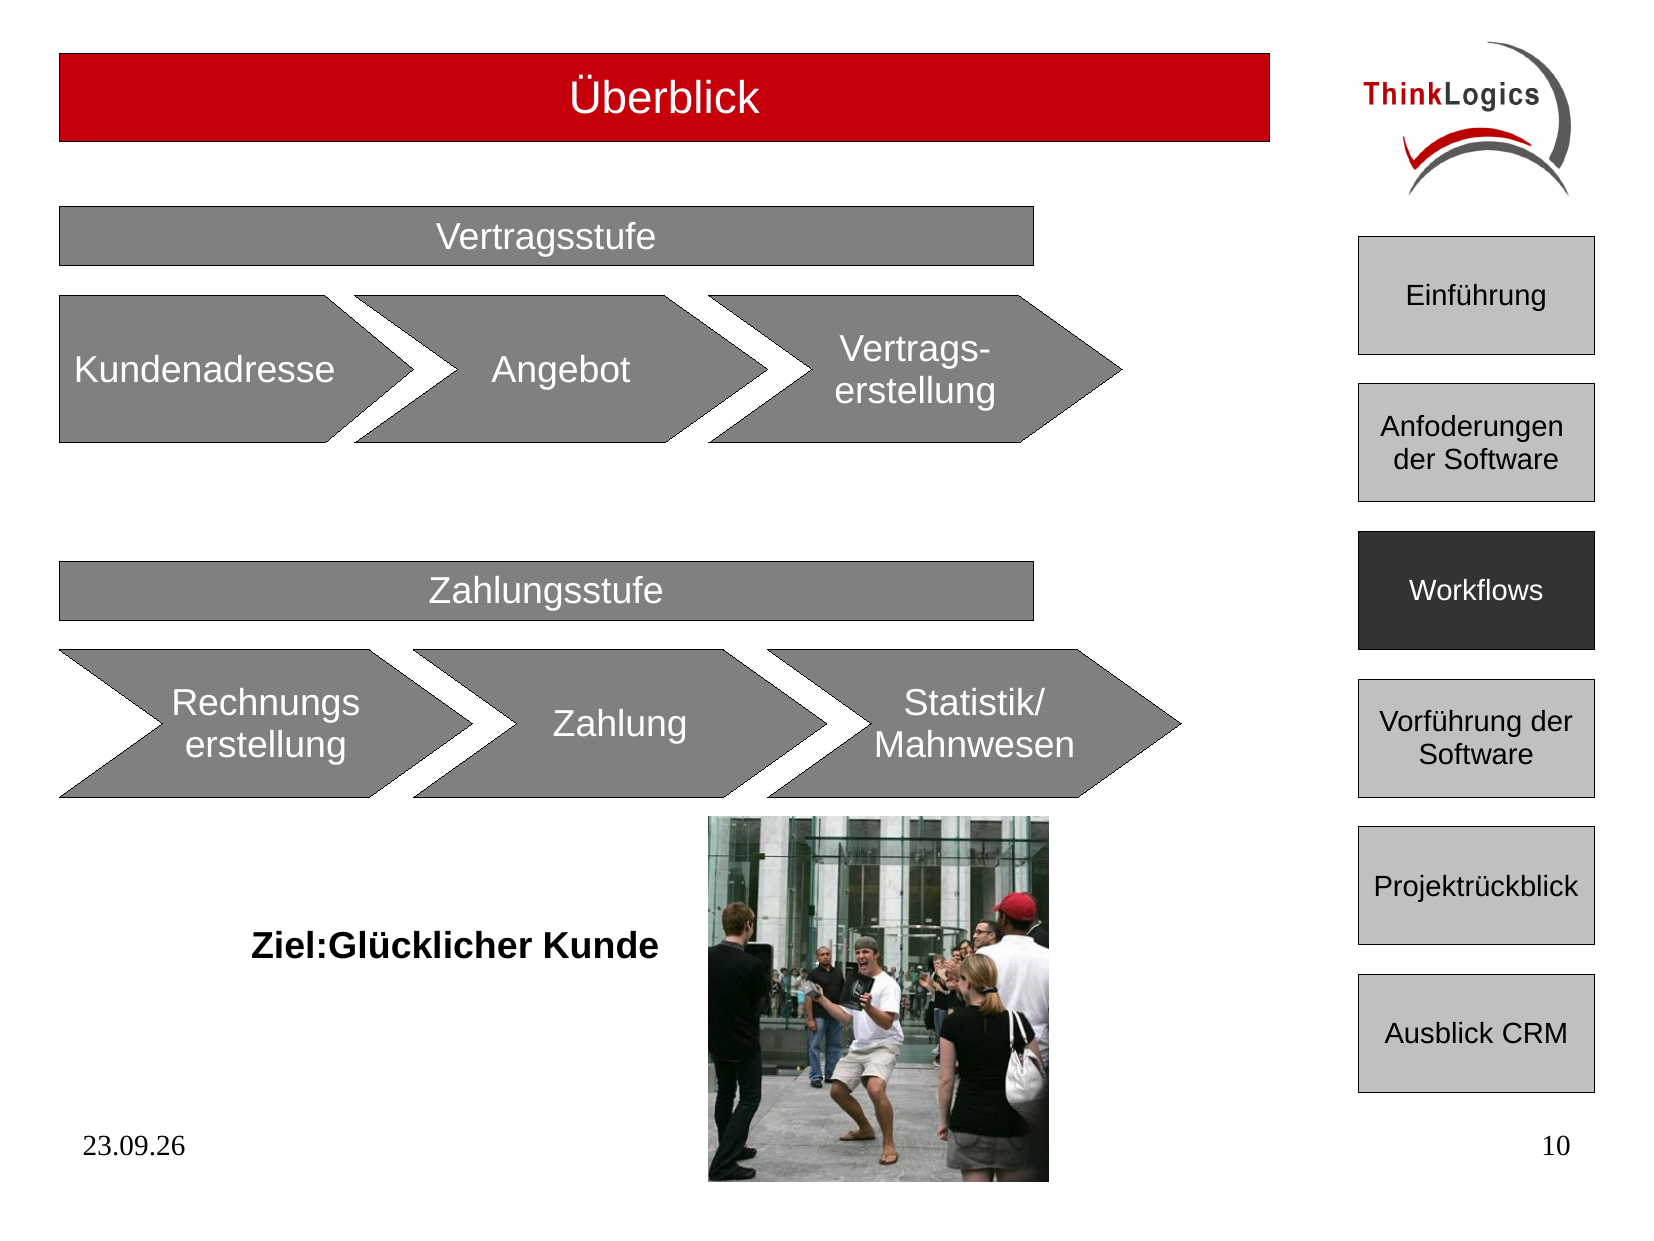

Überblick
Vertragsstufe
Einführung
Kundenadresse
Angebot
Vertrags-
erstellung
Anfoderungen
der Software
Workflows
Zahlungsstufe
Rechnungs
erstellung
Zahlung
Statistik/
Mahnwesen
Vorführung der
Software
Projektrückblick
Ziel:Glücklicher Kunde
Ausblick CRM
10